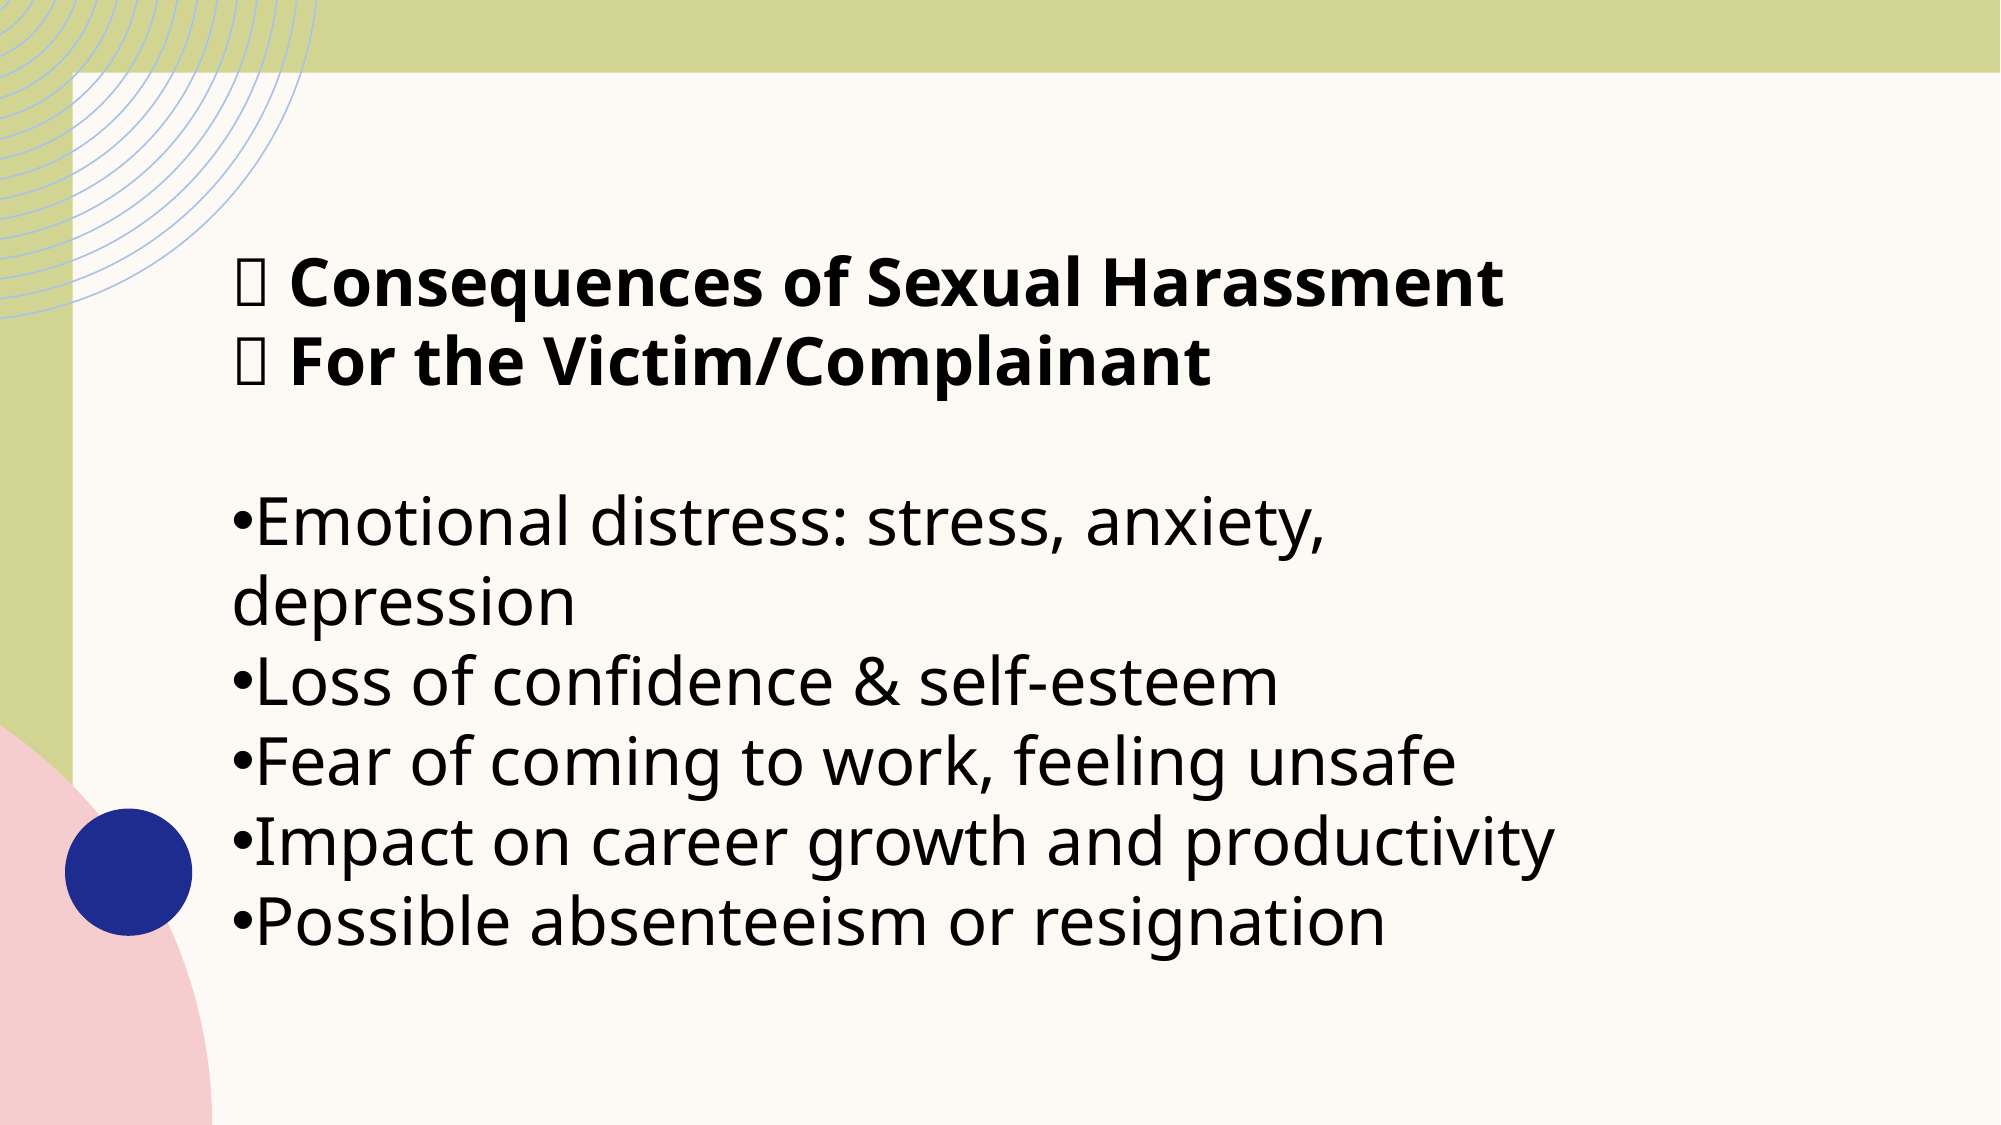

🚨 Consequences of Sexual Harassment
🔹 For the Victim/Complainant
Emotional distress: stress, anxiety, depression
Loss of confidence & self-esteem
Fear of coming to work, feeling unsafe
Impact on career growth and productivity
Possible absenteeism or resignation